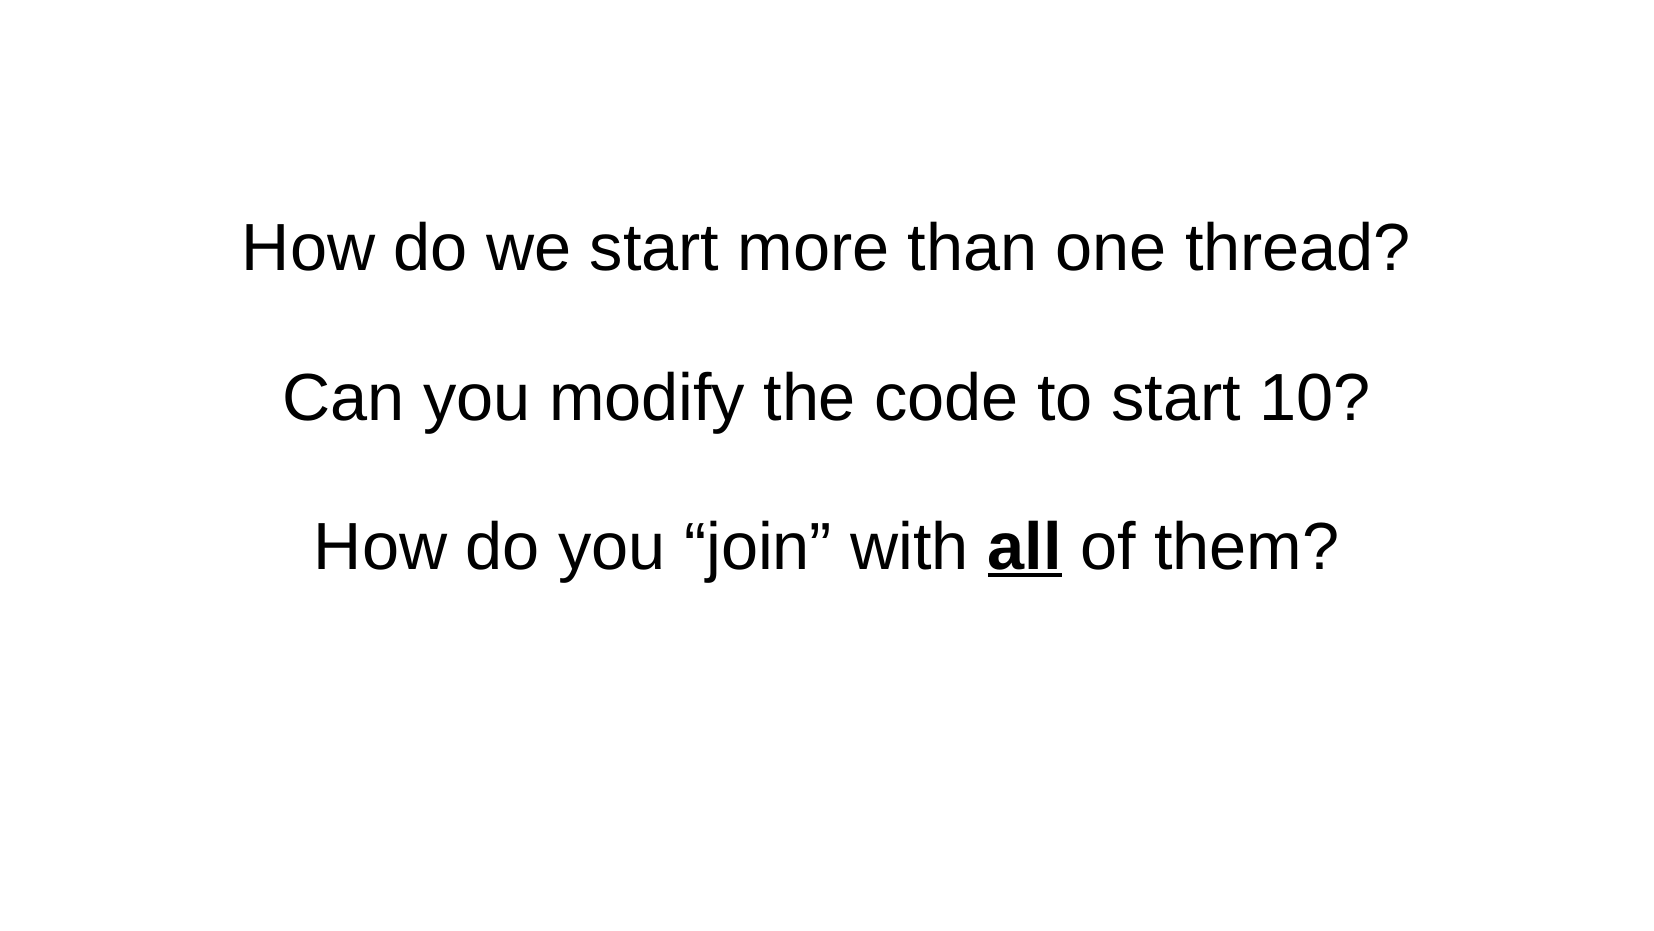

# How do we start more than one thread?
Can you modify the code to start 10?
How do you “join” with all of them?